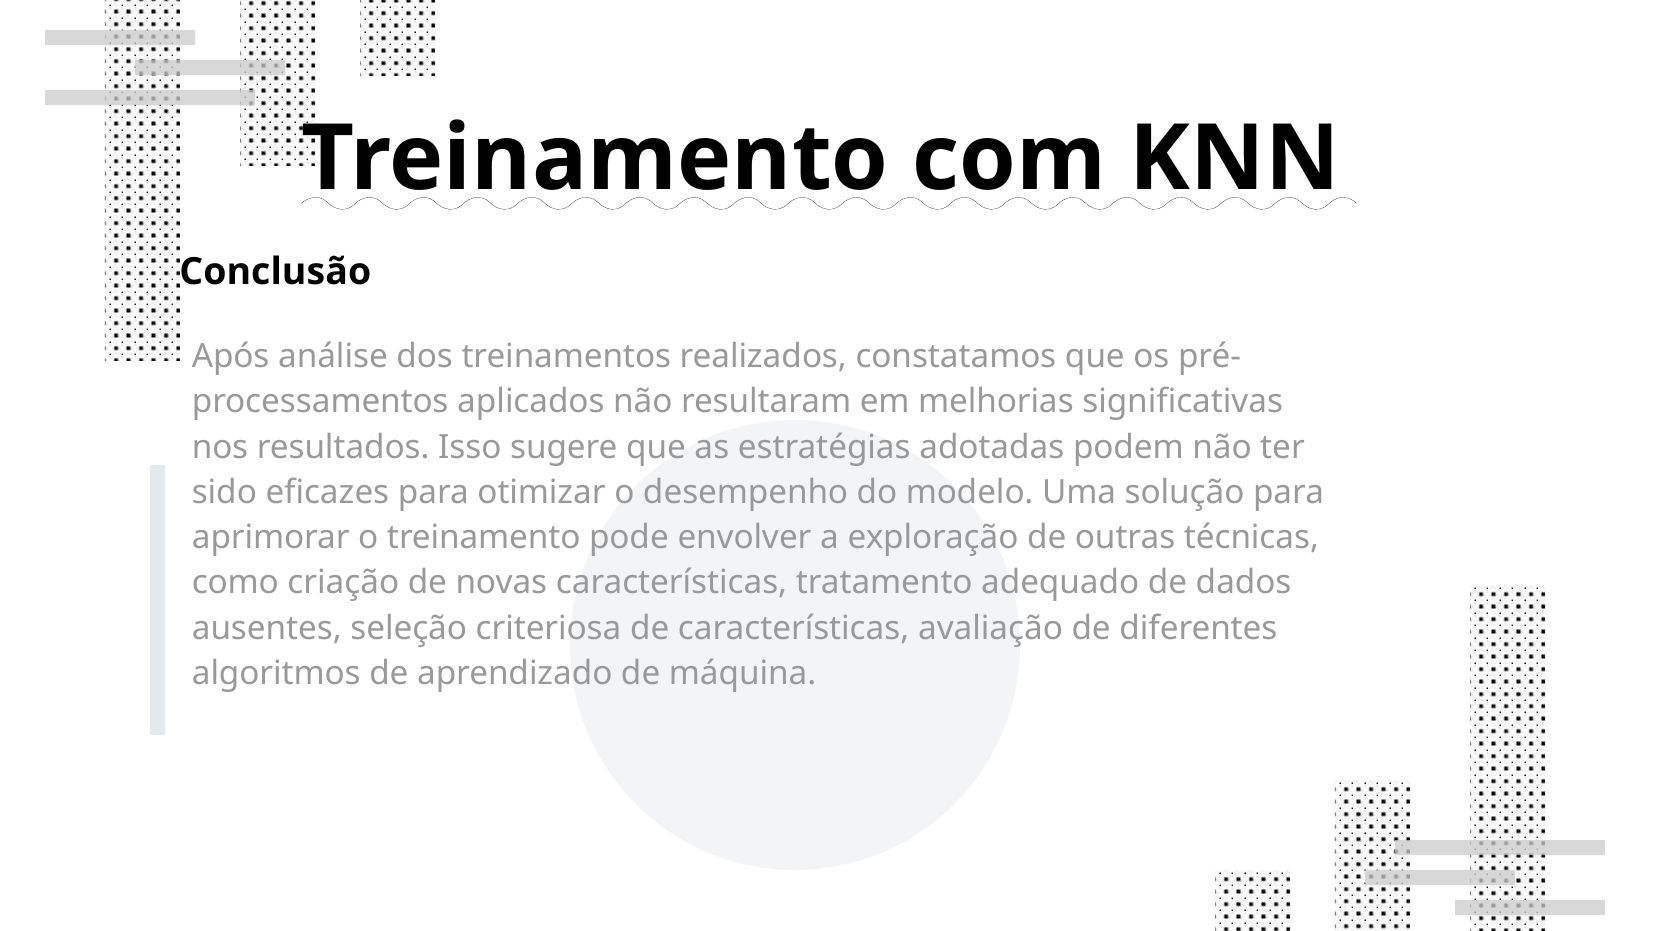

# Treinamento com KNN
Conclusão
Após análise dos treinamentos realizados, constatamos que os pré-processamentos aplicados não resultaram em melhorias significativas nos resultados. Isso sugere que as estratégias adotadas podem não ter sido eficazes para otimizar o desempenho do modelo. Uma solução para aprimorar o treinamento pode envolver a exploração de outras técnicas, como criação de novas características, tratamento adequado de dados ausentes, seleção criteriosa de características, avaliação de diferentes algoritmos de aprendizado de máquina.